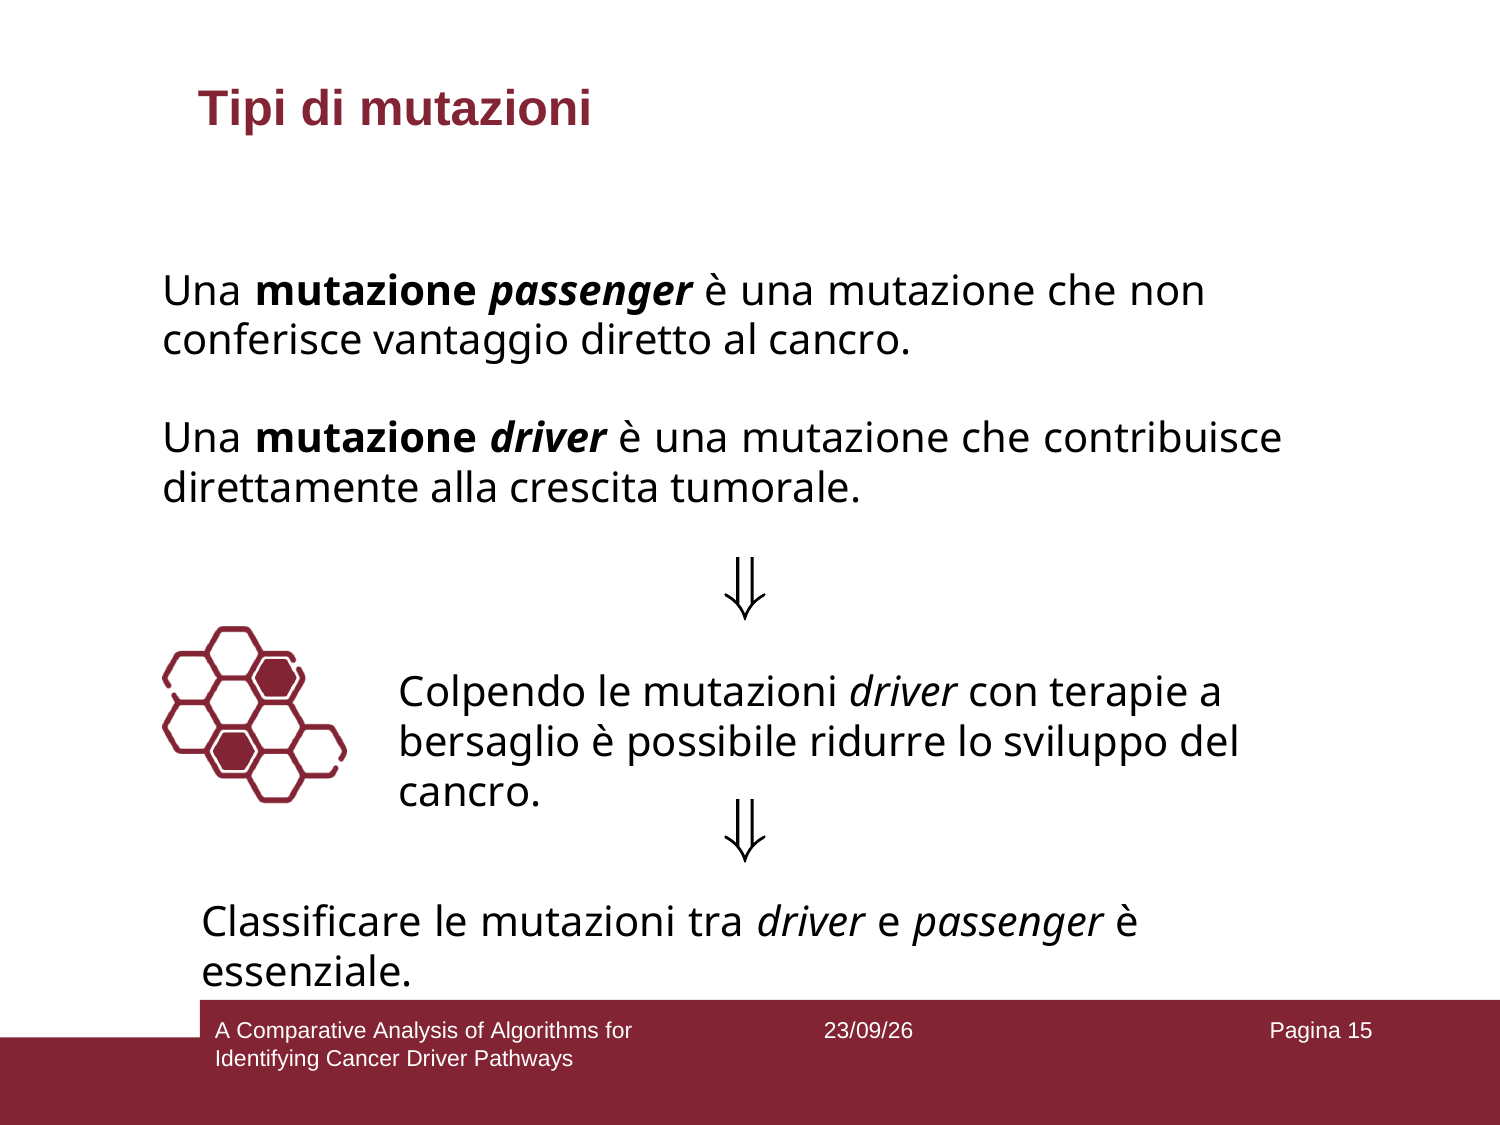

# Tipi di mutazioni
Una mutazione passenger è una mutazione che non conferisce vantaggio diretto al cancro.
Una mutazione driver è una mutazione che contribuisce direttamente alla crescita tumorale.
Colpendo le mutazioni driver con terapie a bersaglio è possibile ridurre lo sviluppo del cancro.
Classificare le mutazioni tra driver e passenger è essenziale.
A Comparative Analysis of Algorithms for Identifying Cancer Driver Pathways
Pagina